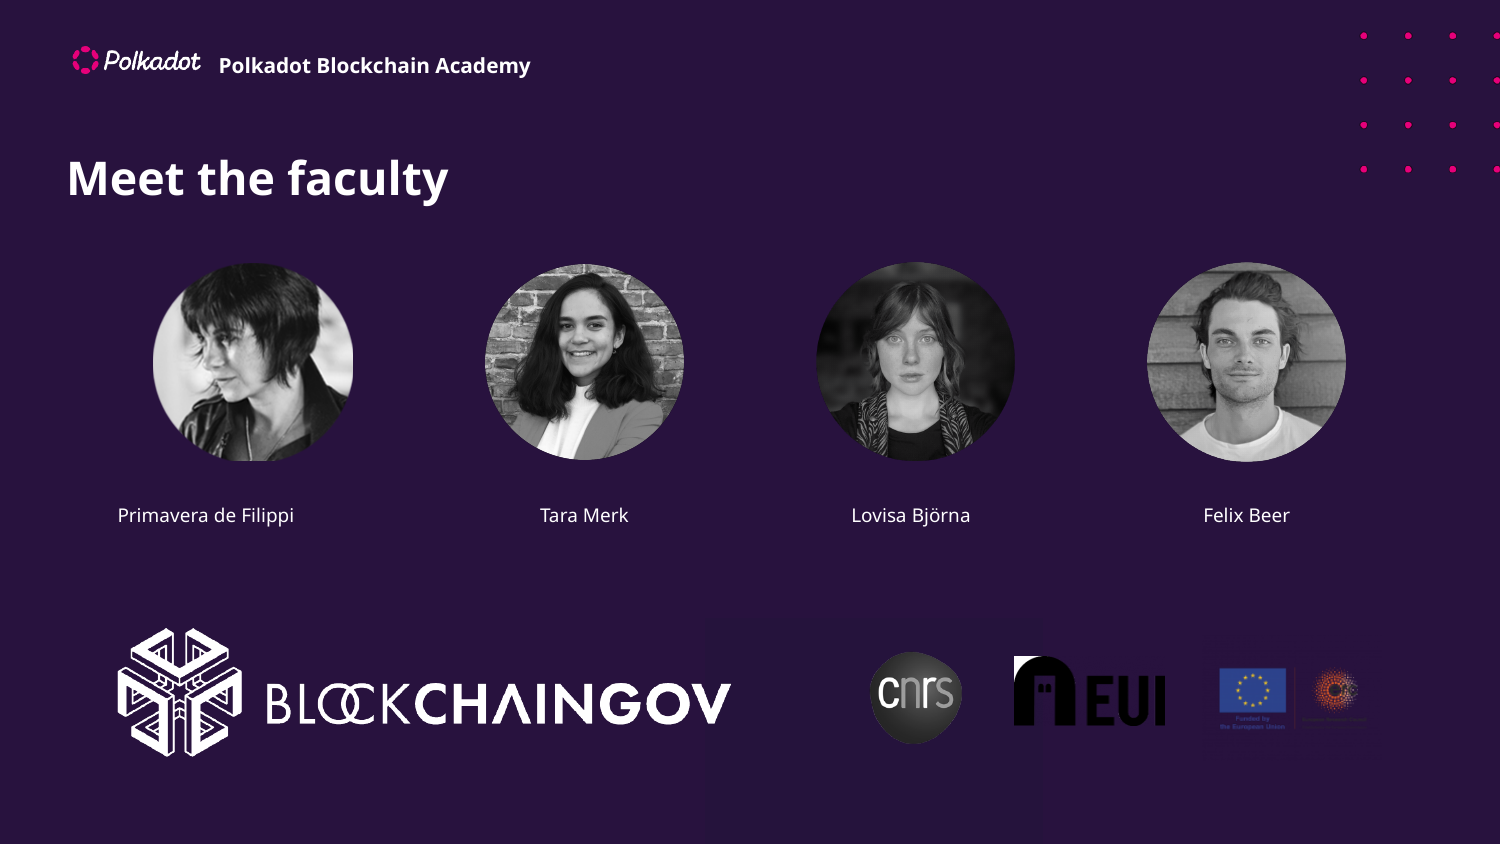

# Meet the faculty
Primavera de Filippi
Tara Merk
Lovisa Björna
Felix Beer